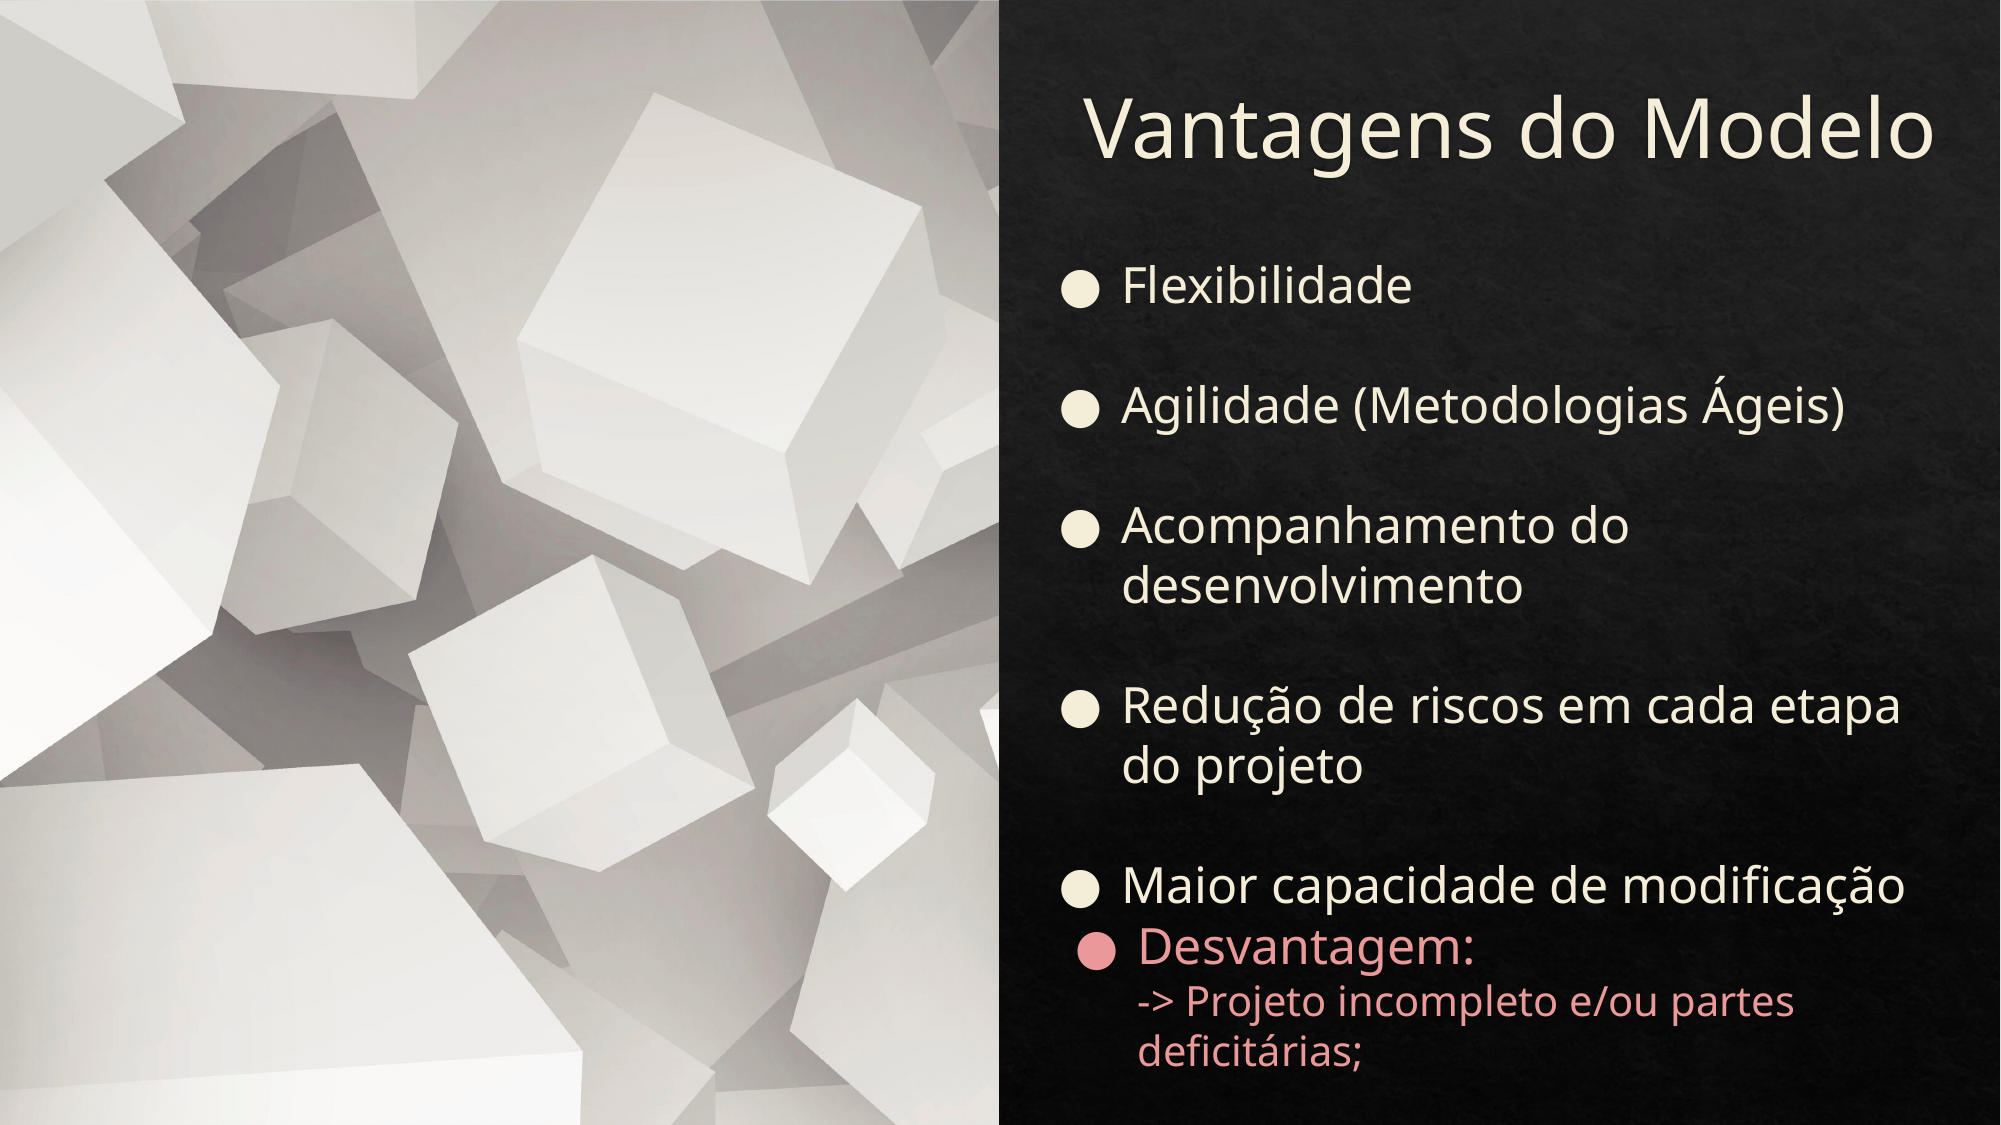

# Vantagens do Modelo
Flexibilidade
Agilidade (Metodologias Ágeis)
Acompanhamento do desenvolvimento
Redução de riscos em cada etapa do projeto
Maior capacidade de modificação
Desvantagem:
-> Projeto incompleto e/ou partes deficitárias;